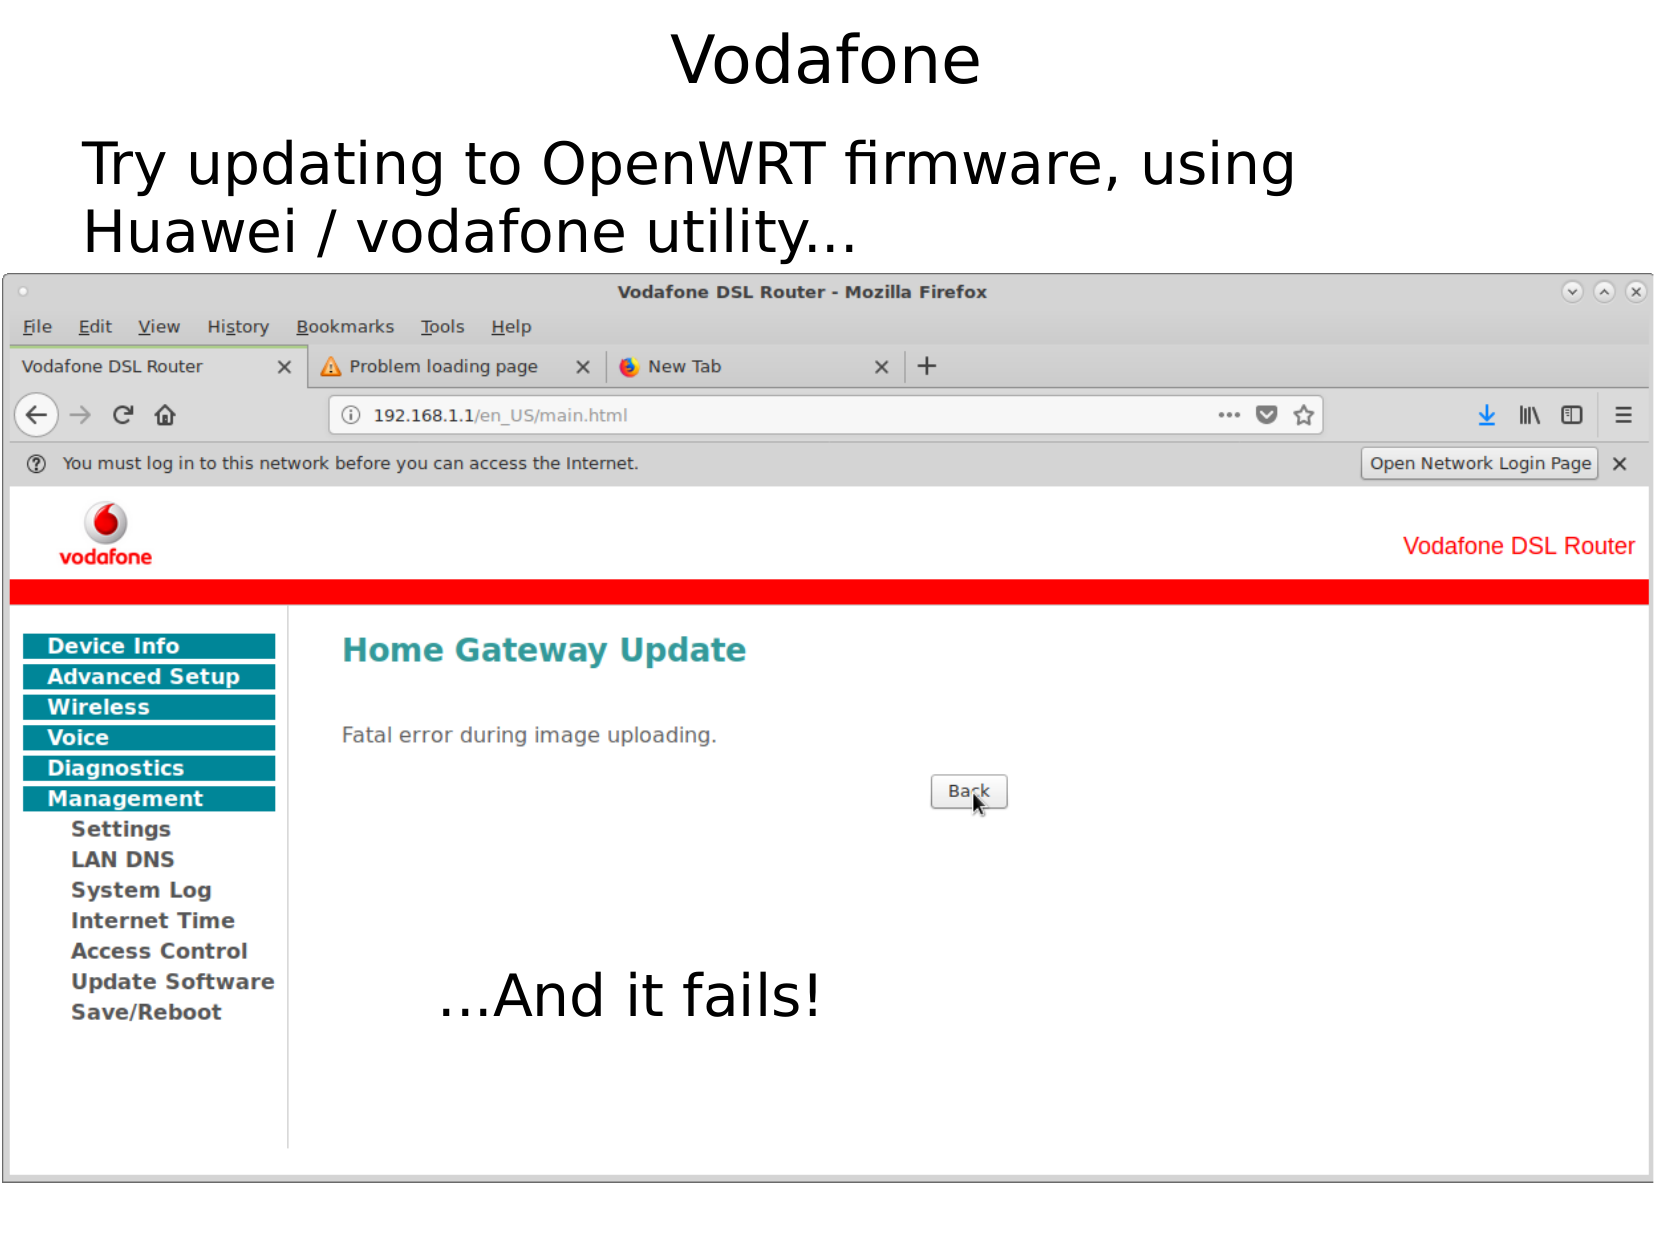

# Vodafone
Try updating to OpenWRT firmware, using Huawei / vodafone utility...
...And it fails!